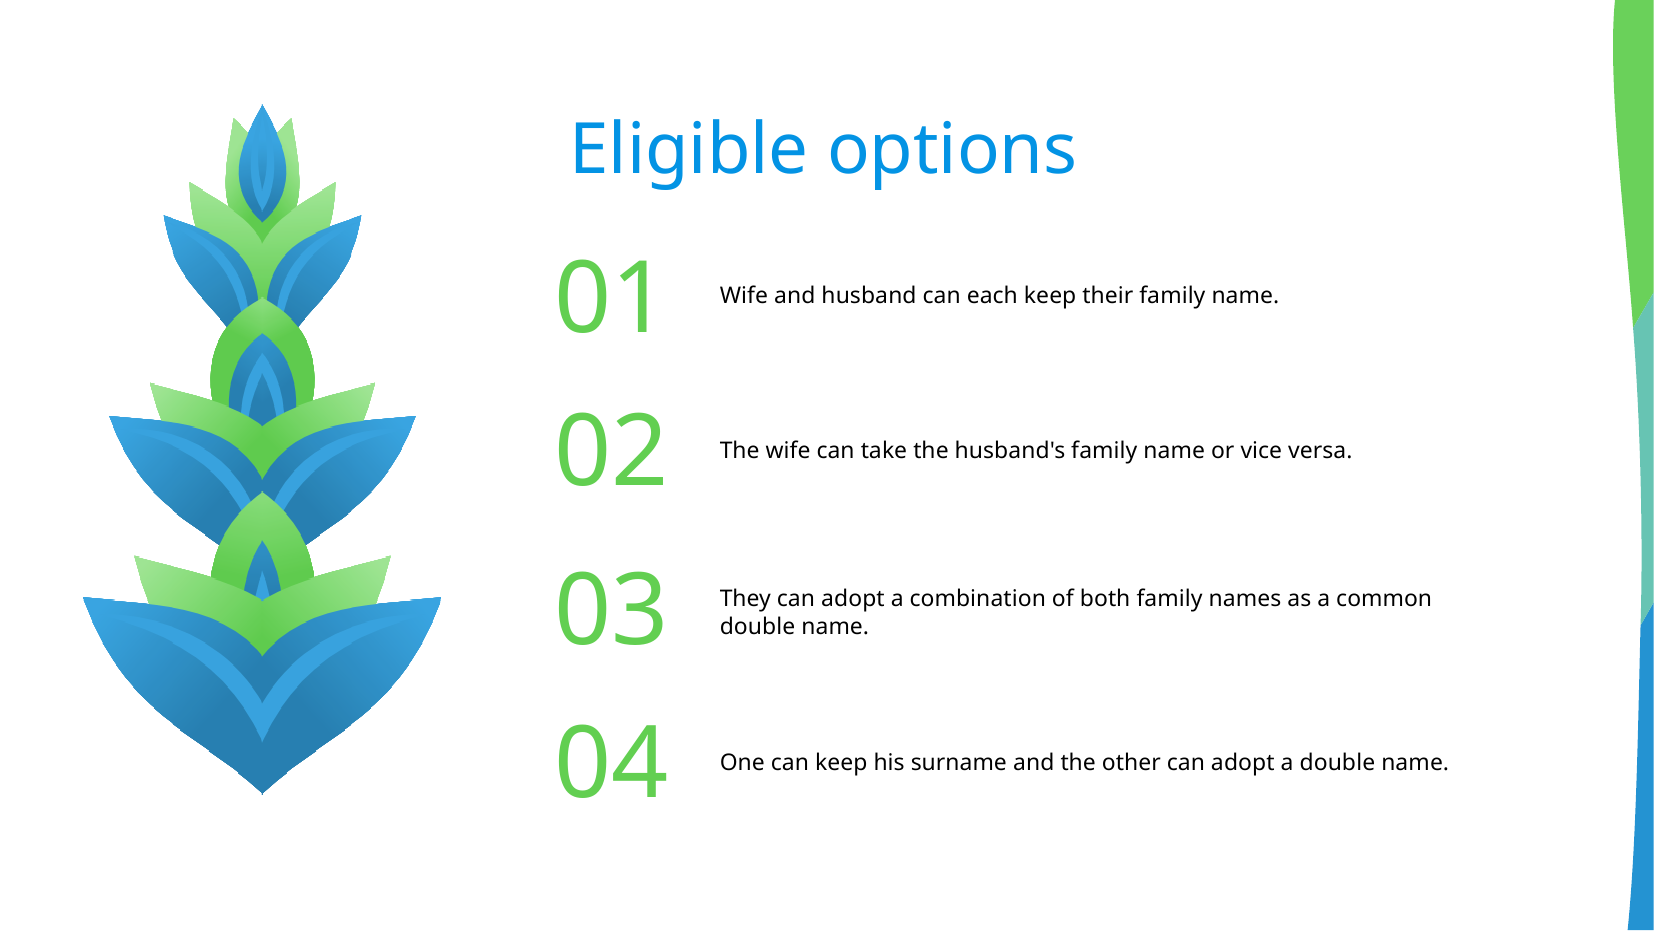

Eligible options
01
Wife and husband can each keep their family name.
02
The wife can take the husband's family name or vice versa.
03
They can adopt a combination of both family names as a common double name.
04
One can keep his surname and the other can adopt a double name.